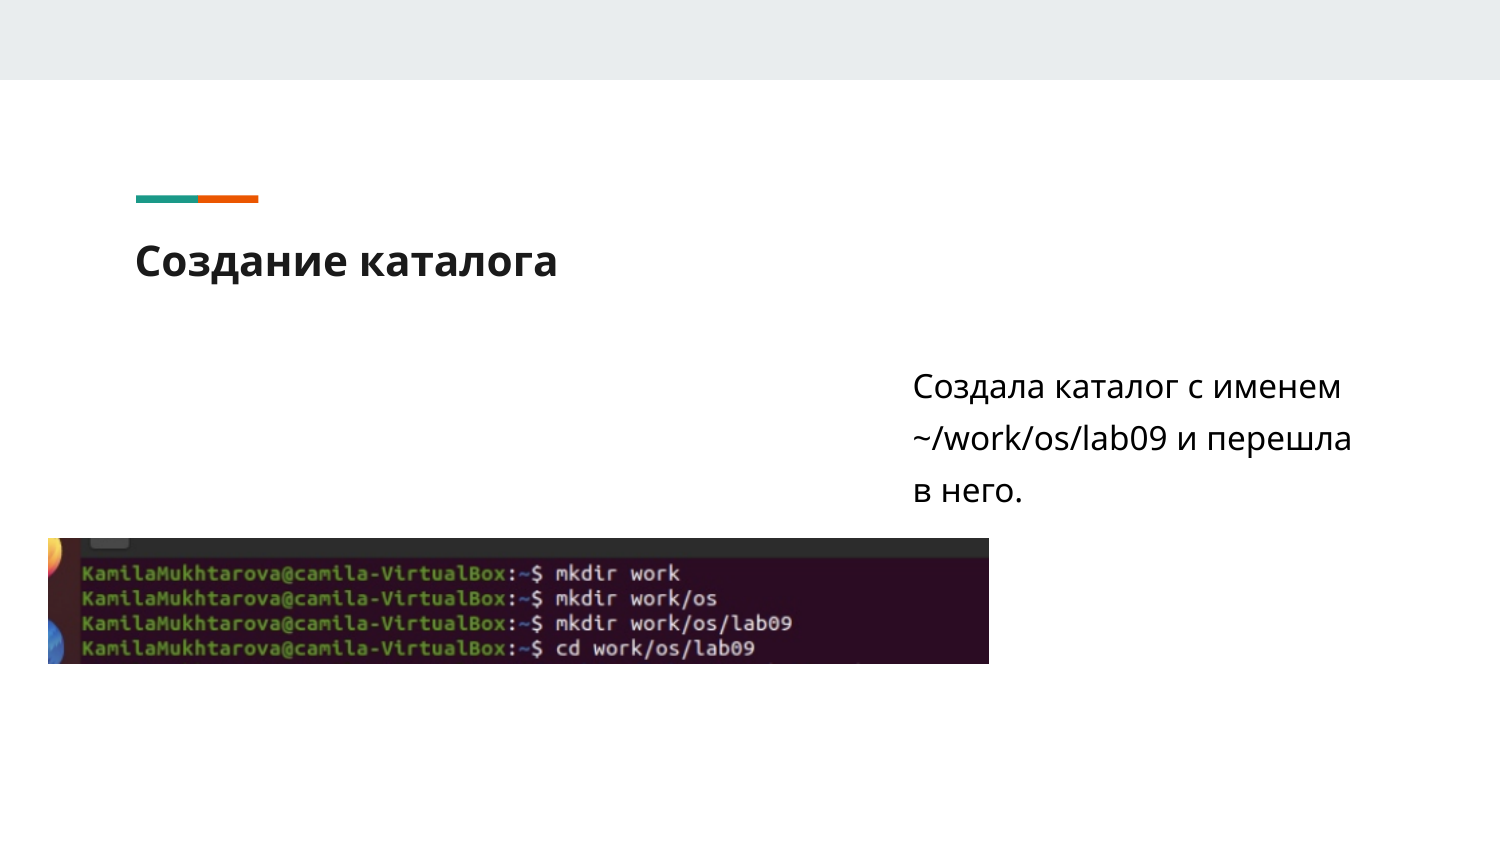

# Создание каталога
Создала каталог с именем ~/work/os/lab09 и перешла в него.